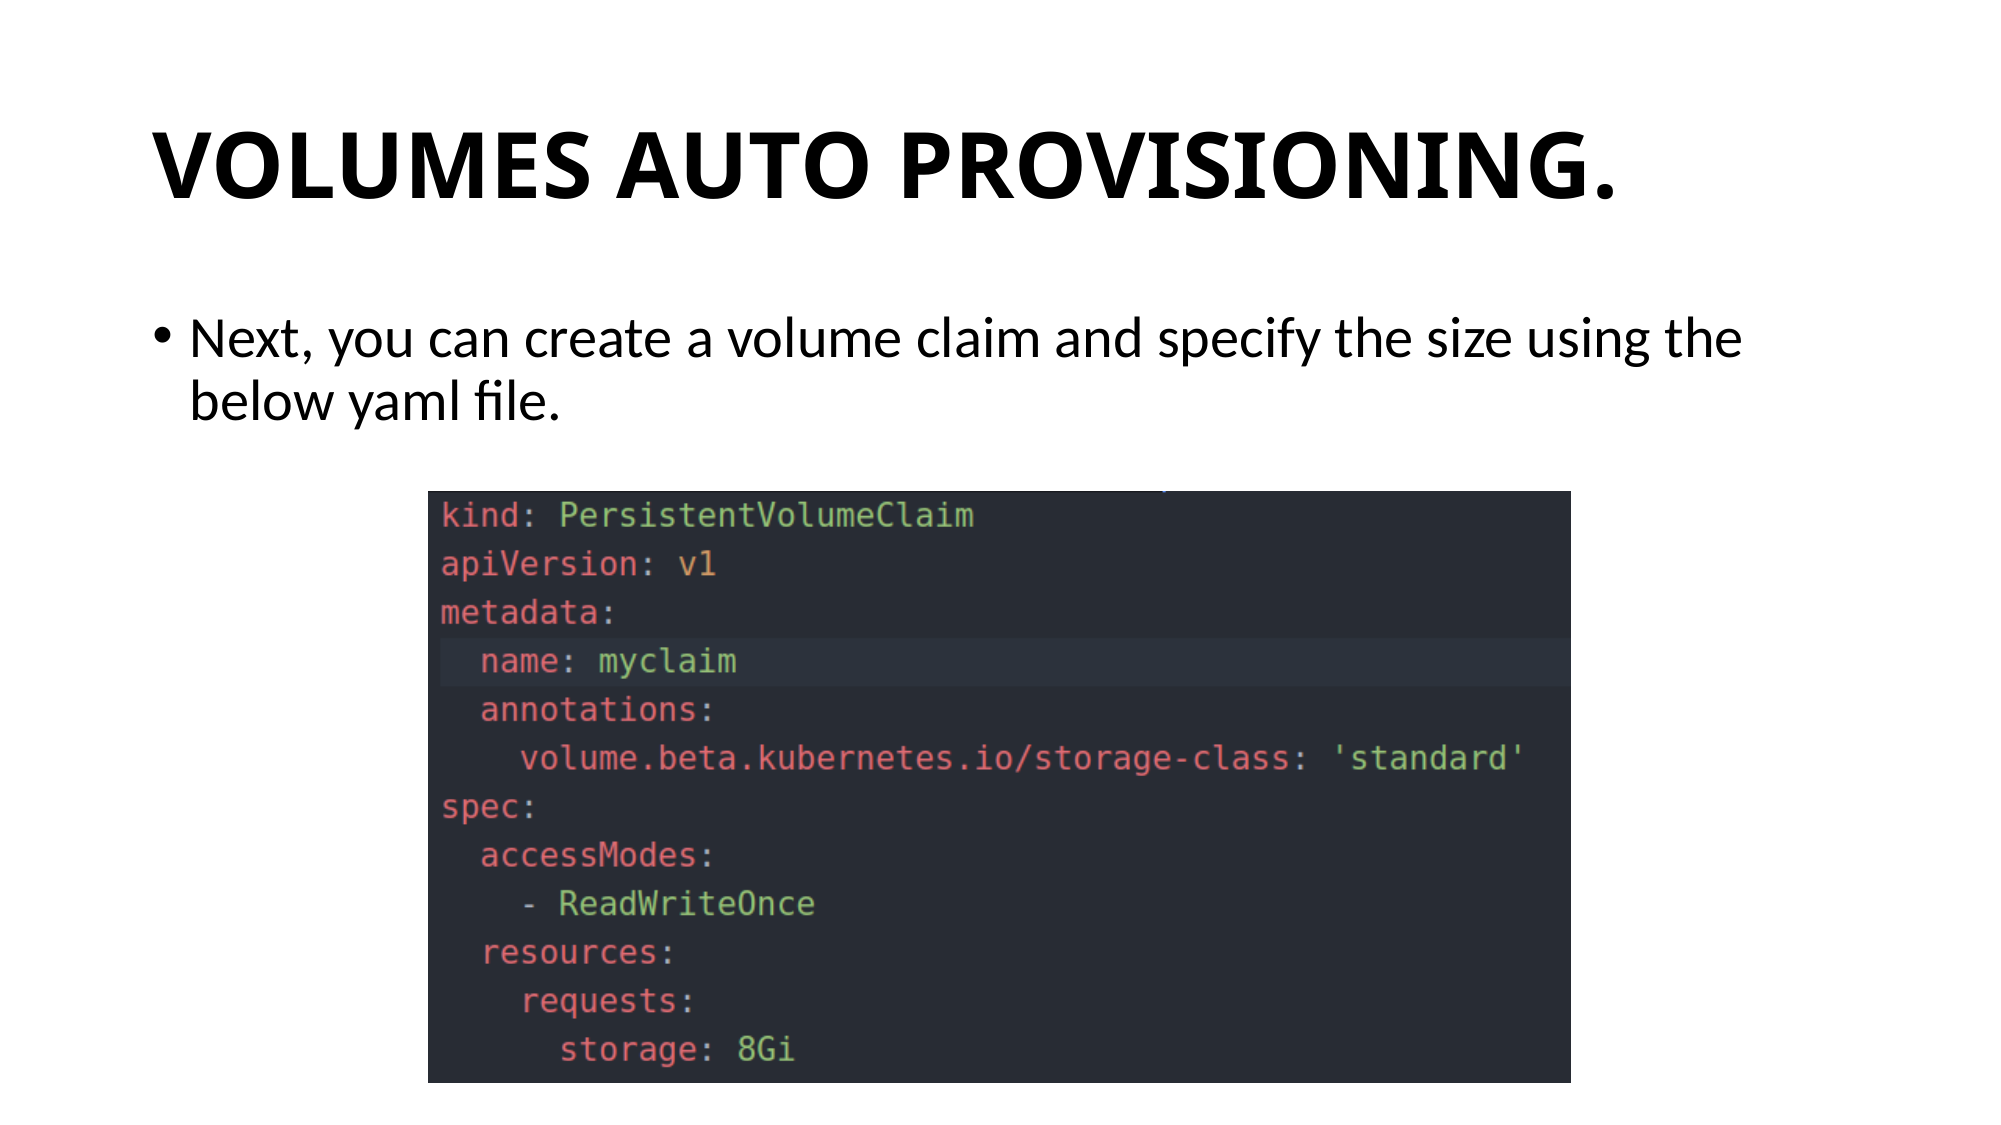

# VOLUMES AUTO PROVISIONING.
Next, you can create a volume claim and specify the size using the below yaml file.